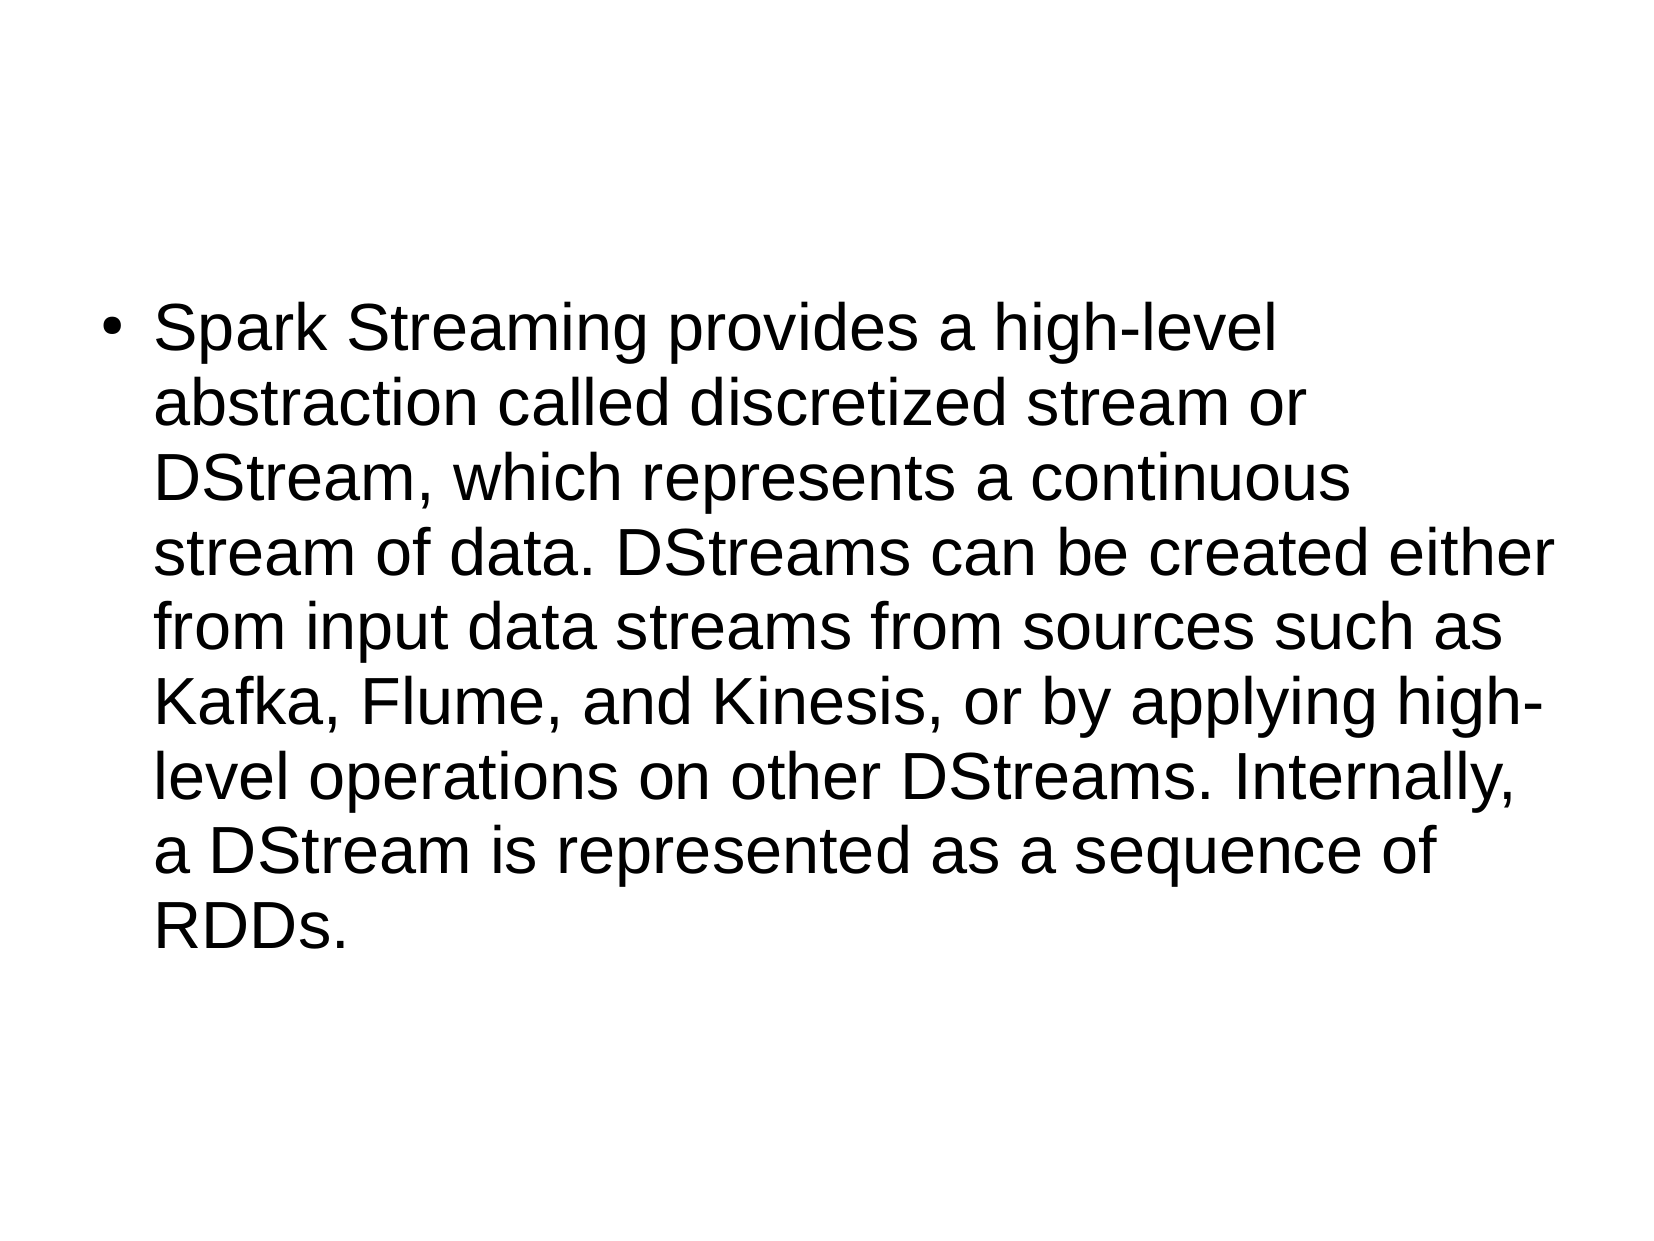

#
Spark Streaming provides a high-level abstraction called discretized stream or DStream, which represents a continuous stream of data. DStreams can be created either from input data streams from sources such as Kafka, Flume, and Kinesis, or by applying high-level operations on other DStreams. Internally, a DStream is represented as a sequence of RDDs.